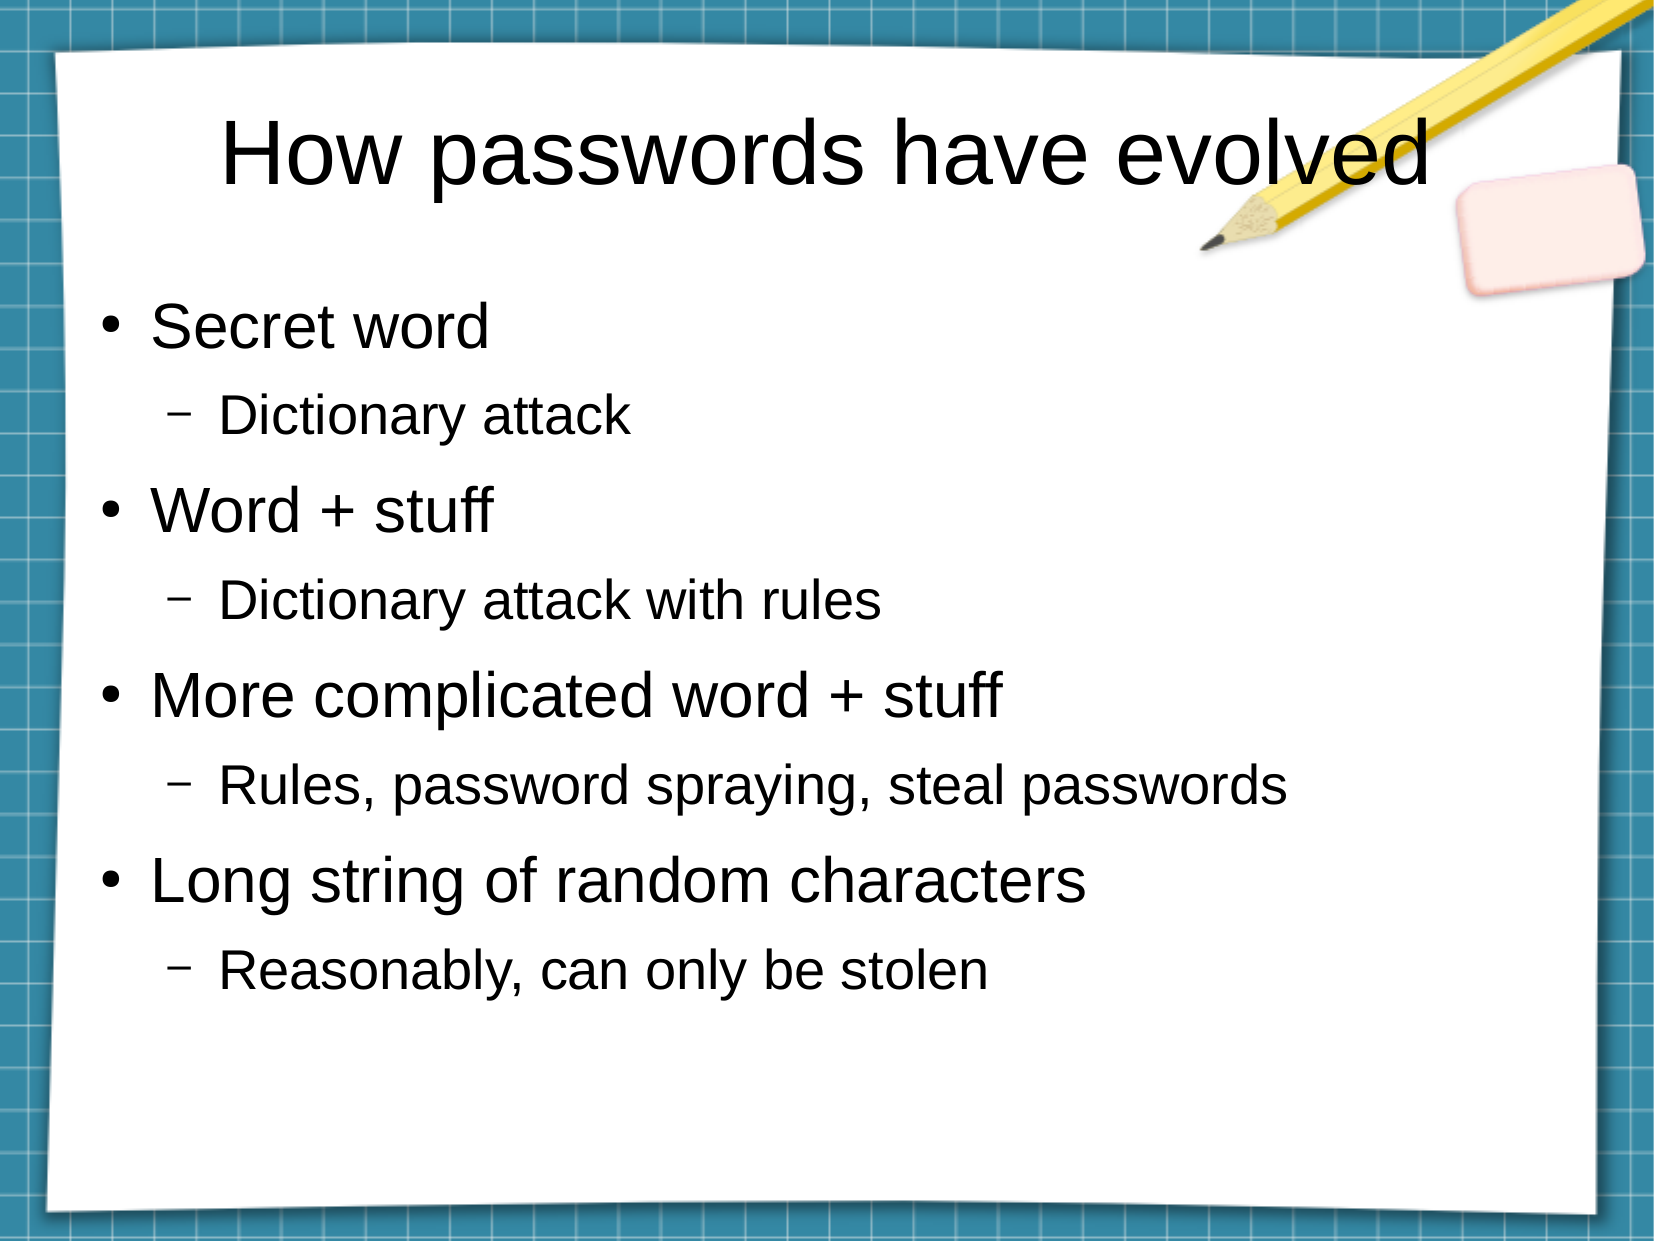

# How passwords have evolved
Secret word
Dictionary attack
Word + stuff
Dictionary attack with rules
More complicated word + stuff
Rules, password spraying, steal passwords
Long string of random characters
Reasonably, can only be stolen